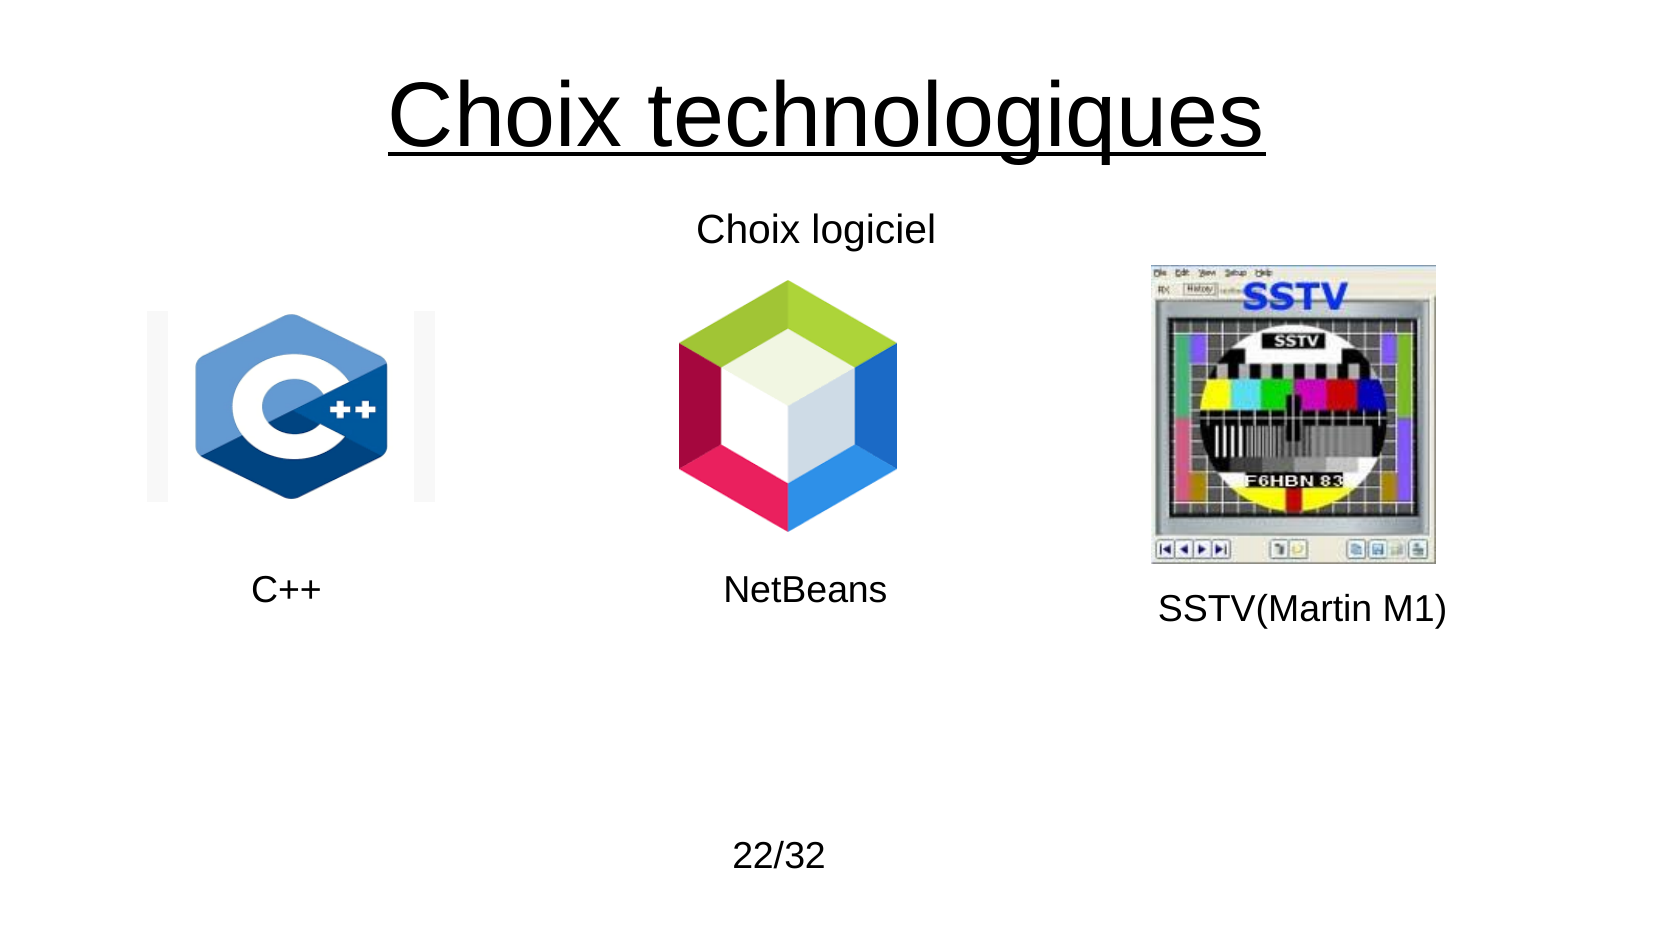

# Choix technologiques
Choix logiciel
C++
NetBeans
 SSTV(Martin M1)